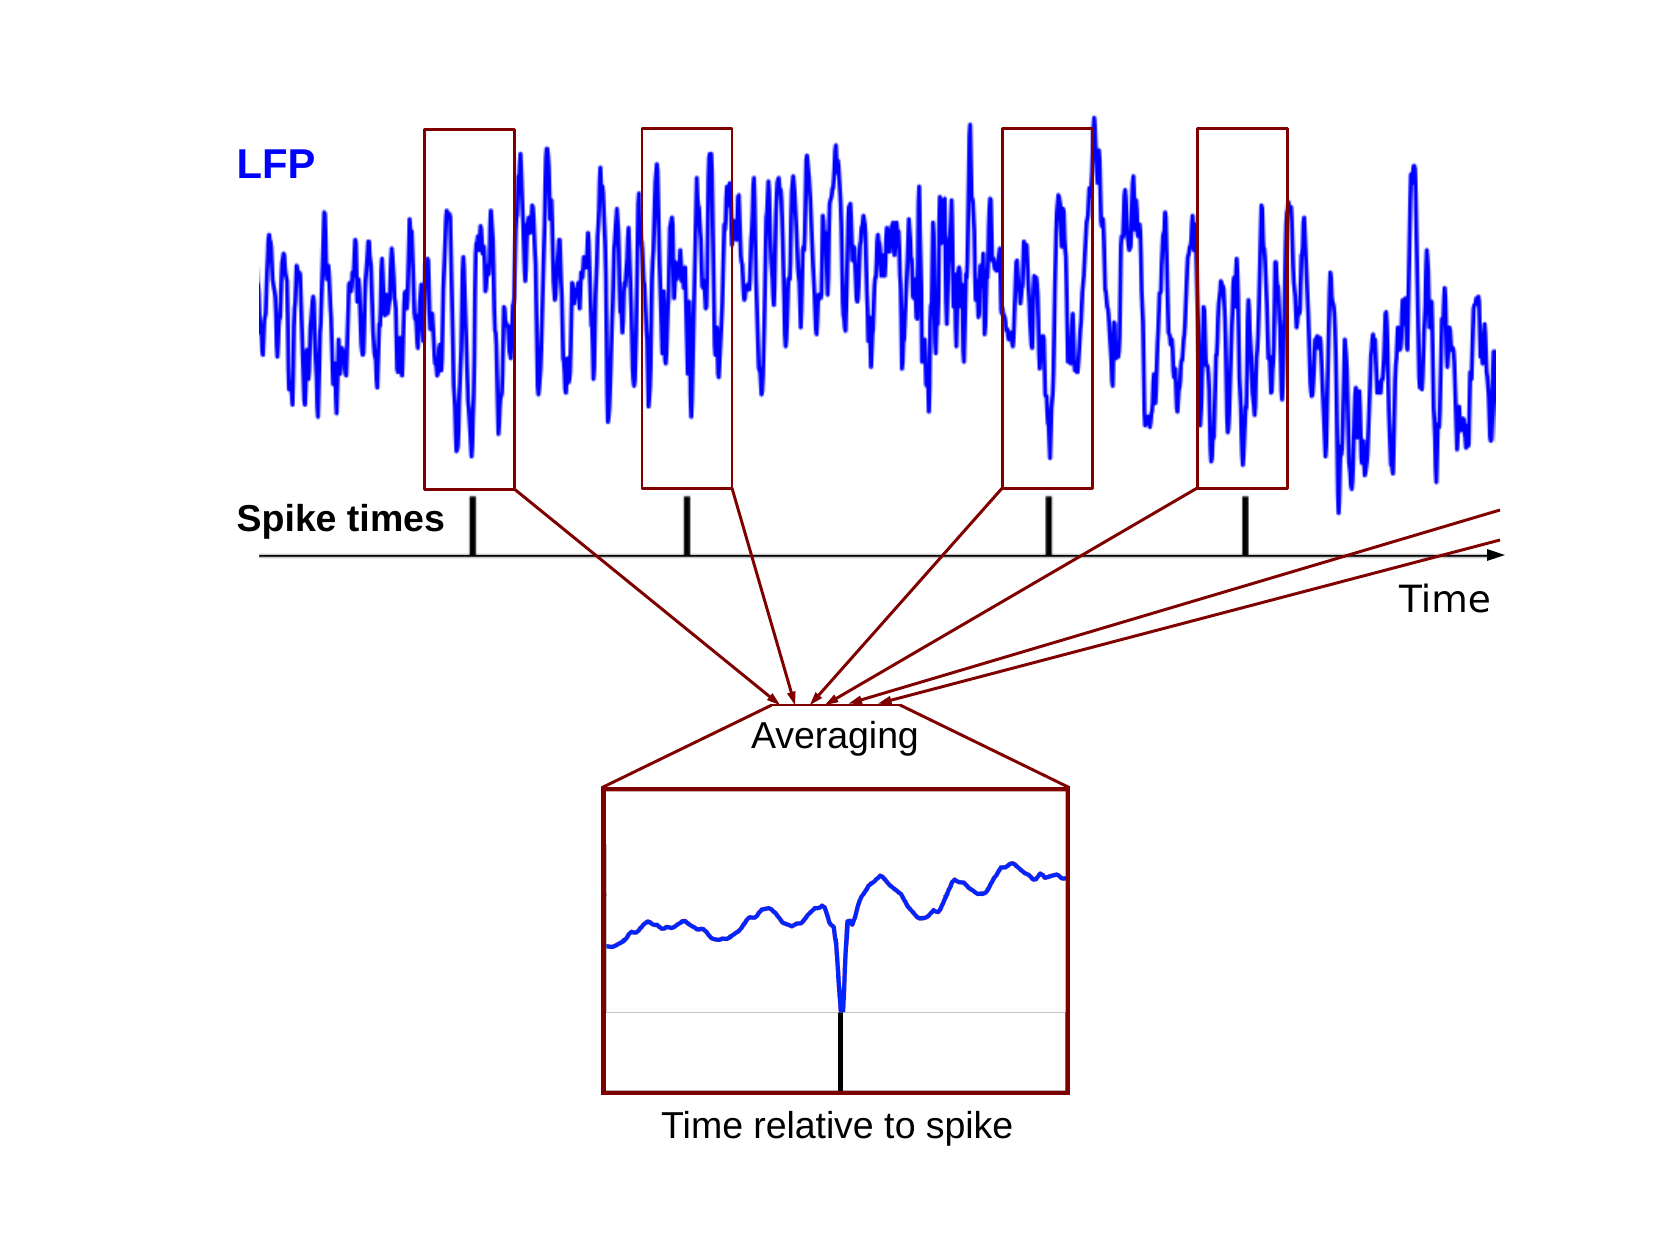

LFP
Spike times
Time
Averaging
Time relative to spike